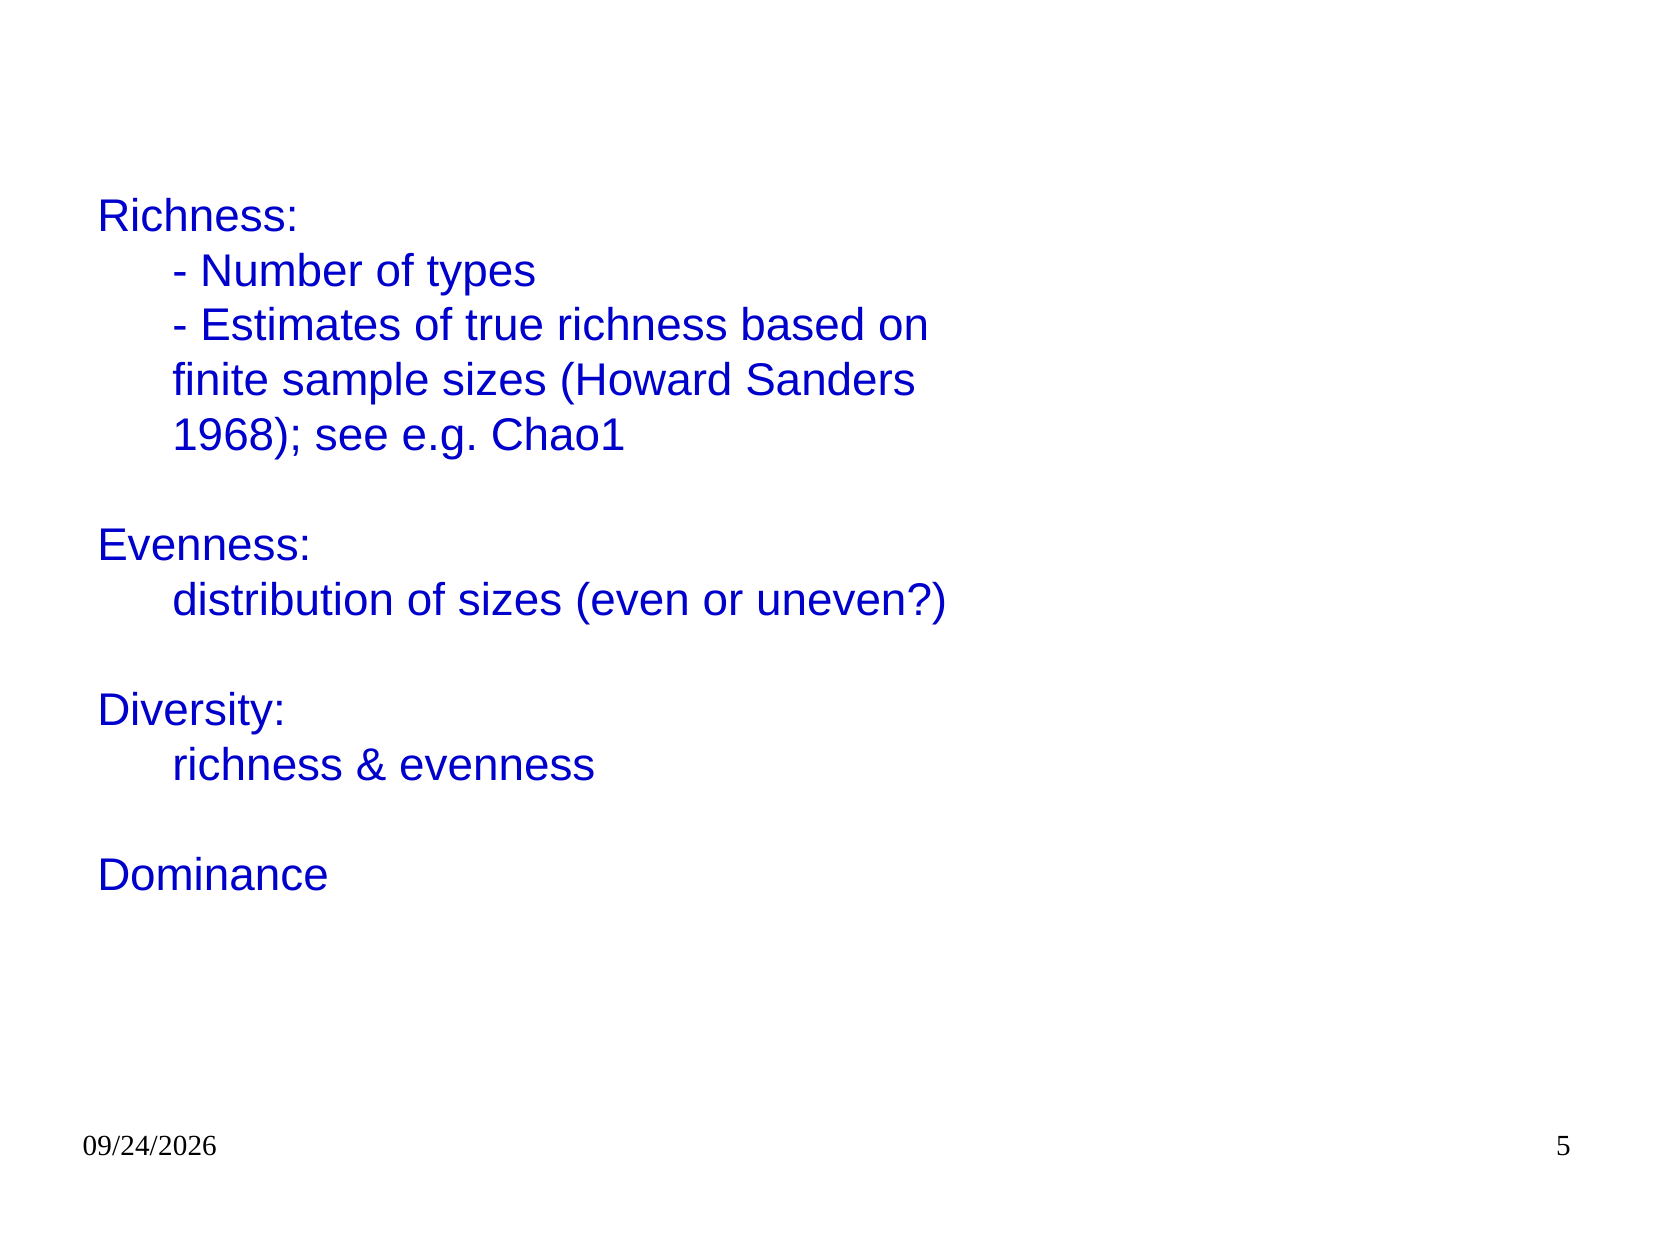

Richness:
	- Number of types
	- Estimates of true richness based on
	finite sample sizes (Howard Sanders
	1968); see e.g. Chao1
Evenness:
	distribution of sizes (even or uneven?)
Diversity:
	richness & evenness
Dominance
5